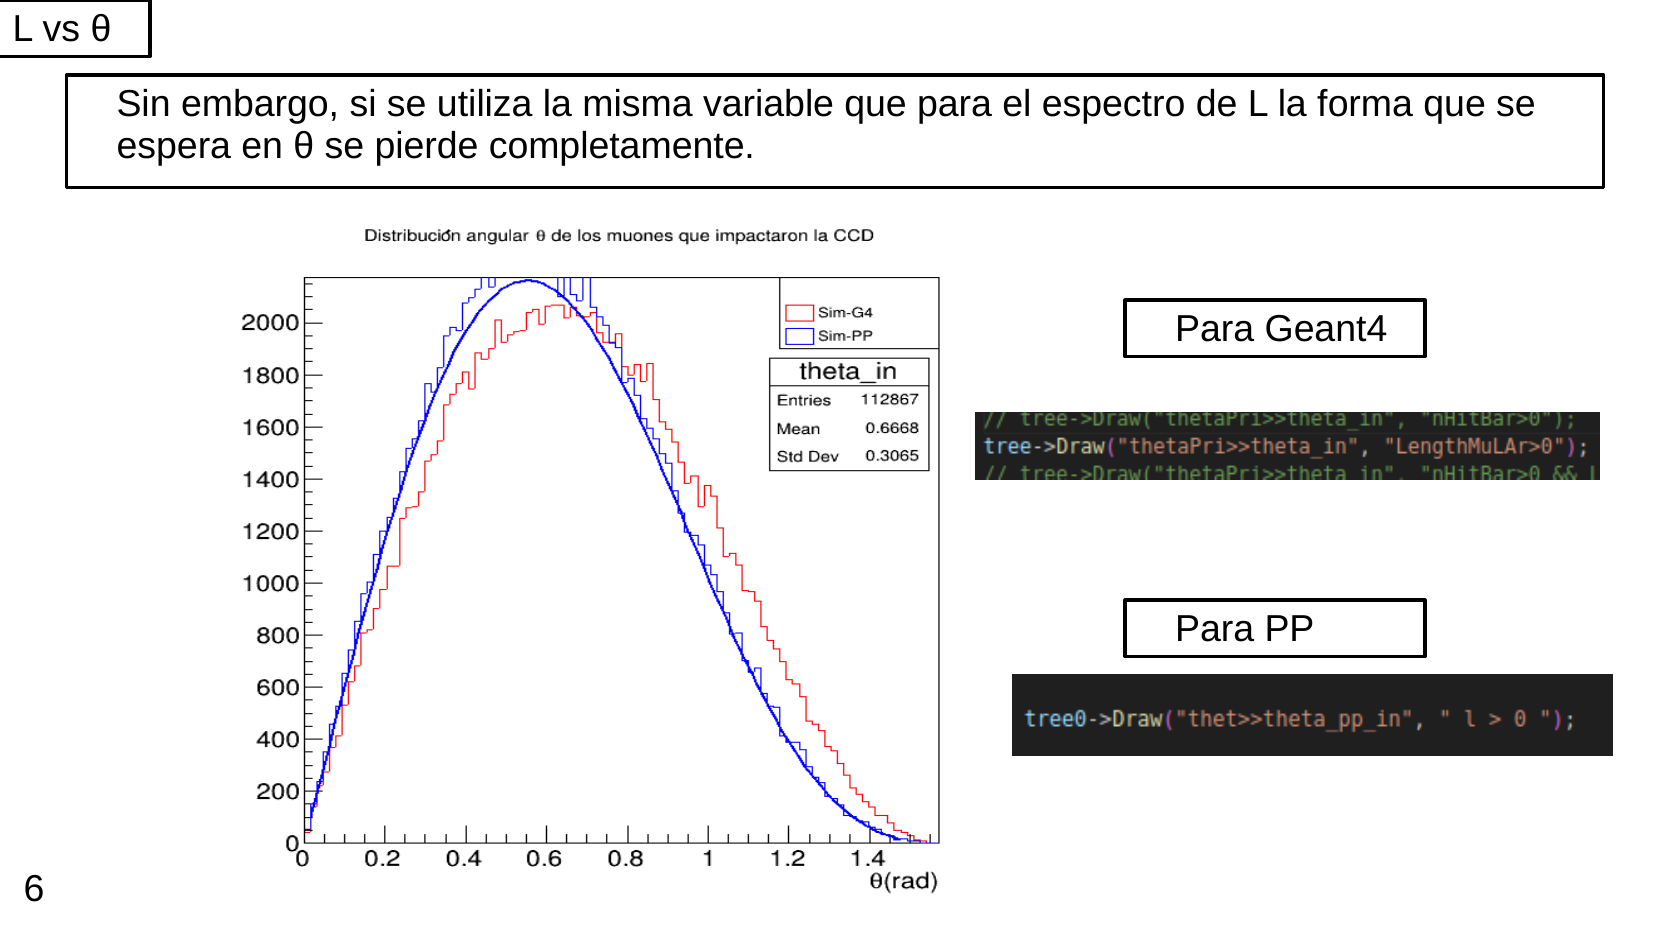

L vs θ
Sin embargo, si se utiliza la misma variable que para el espectro de L la forma que se espera en θ se pierde completamente.
Para Geant4
Para PP